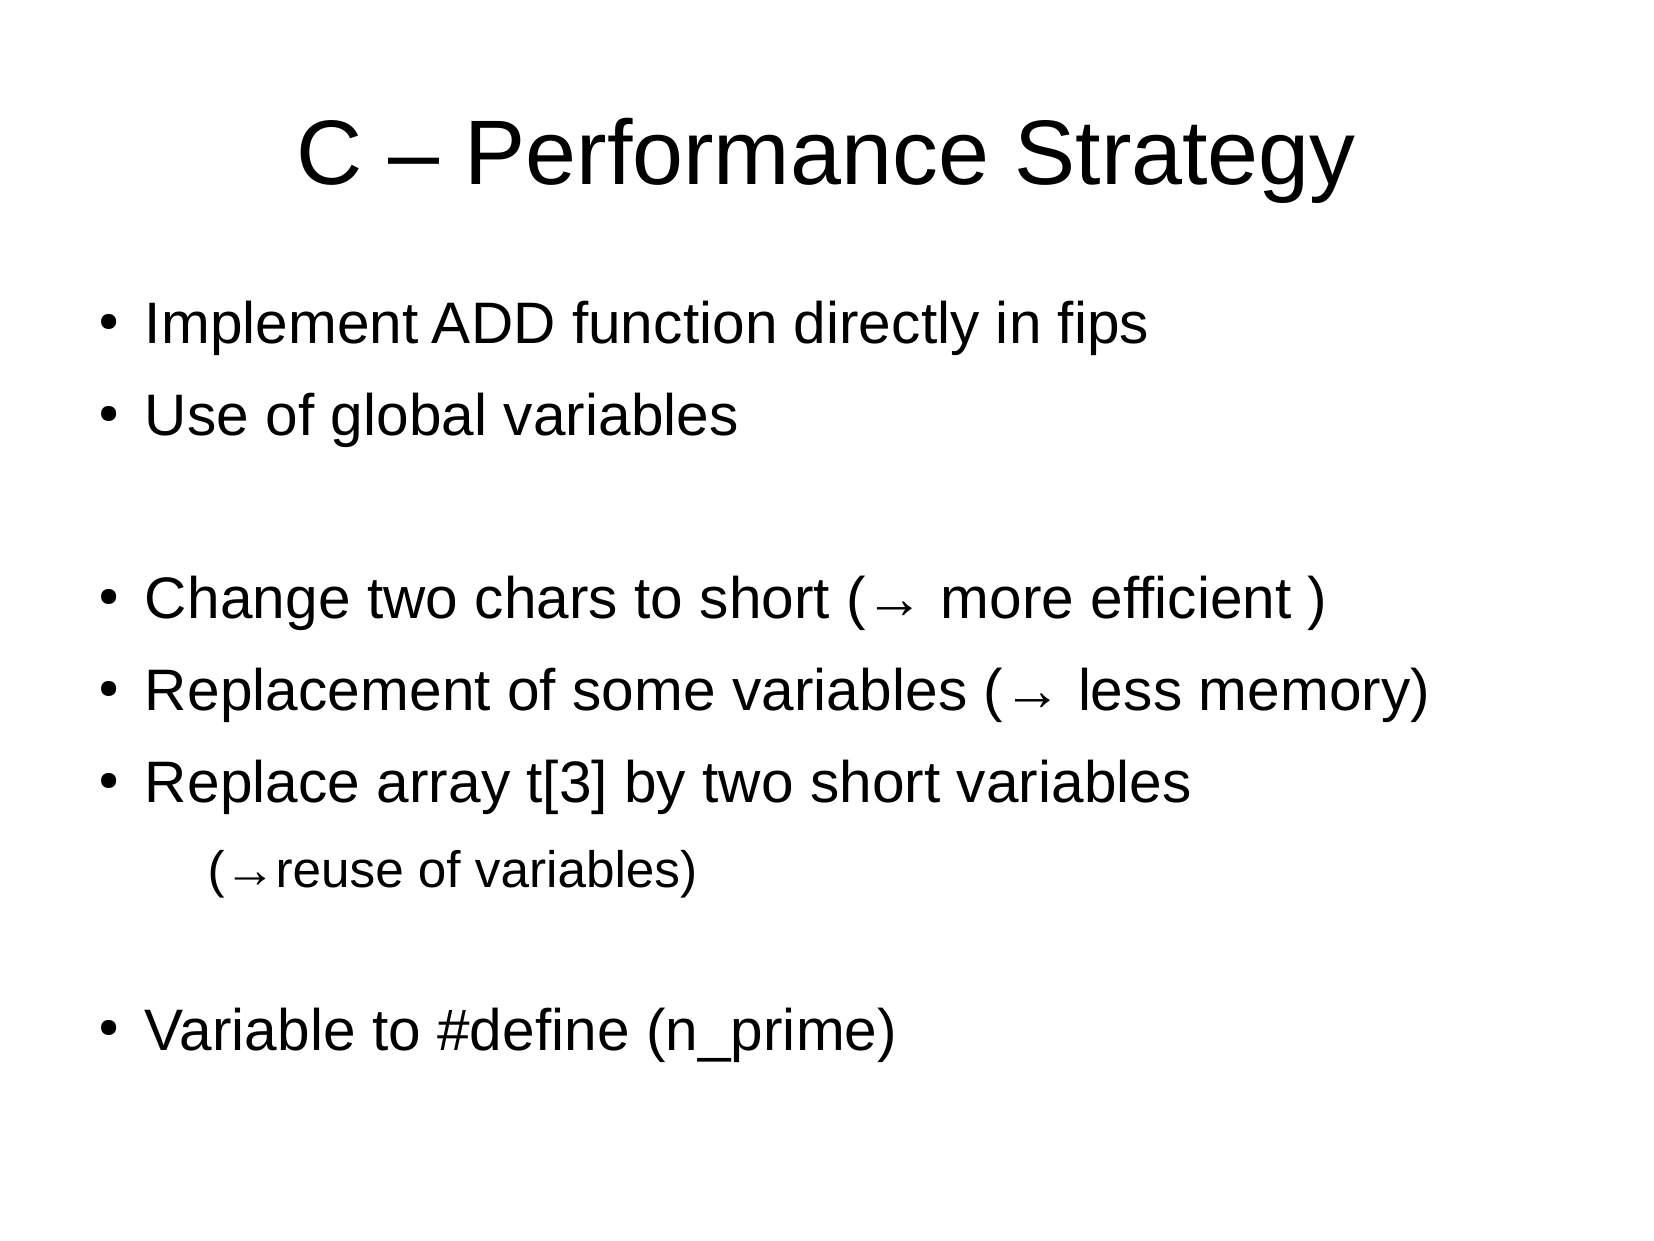

# C – Performance Strategy
Implement ADD function directly in fips
Use of global variables
Change two chars to short (→ more efficient )
Replacement of some variables (→ less memory)
Replace array t[3] by two short variables
(→reuse of variables)
Variable to #define (n_prime)